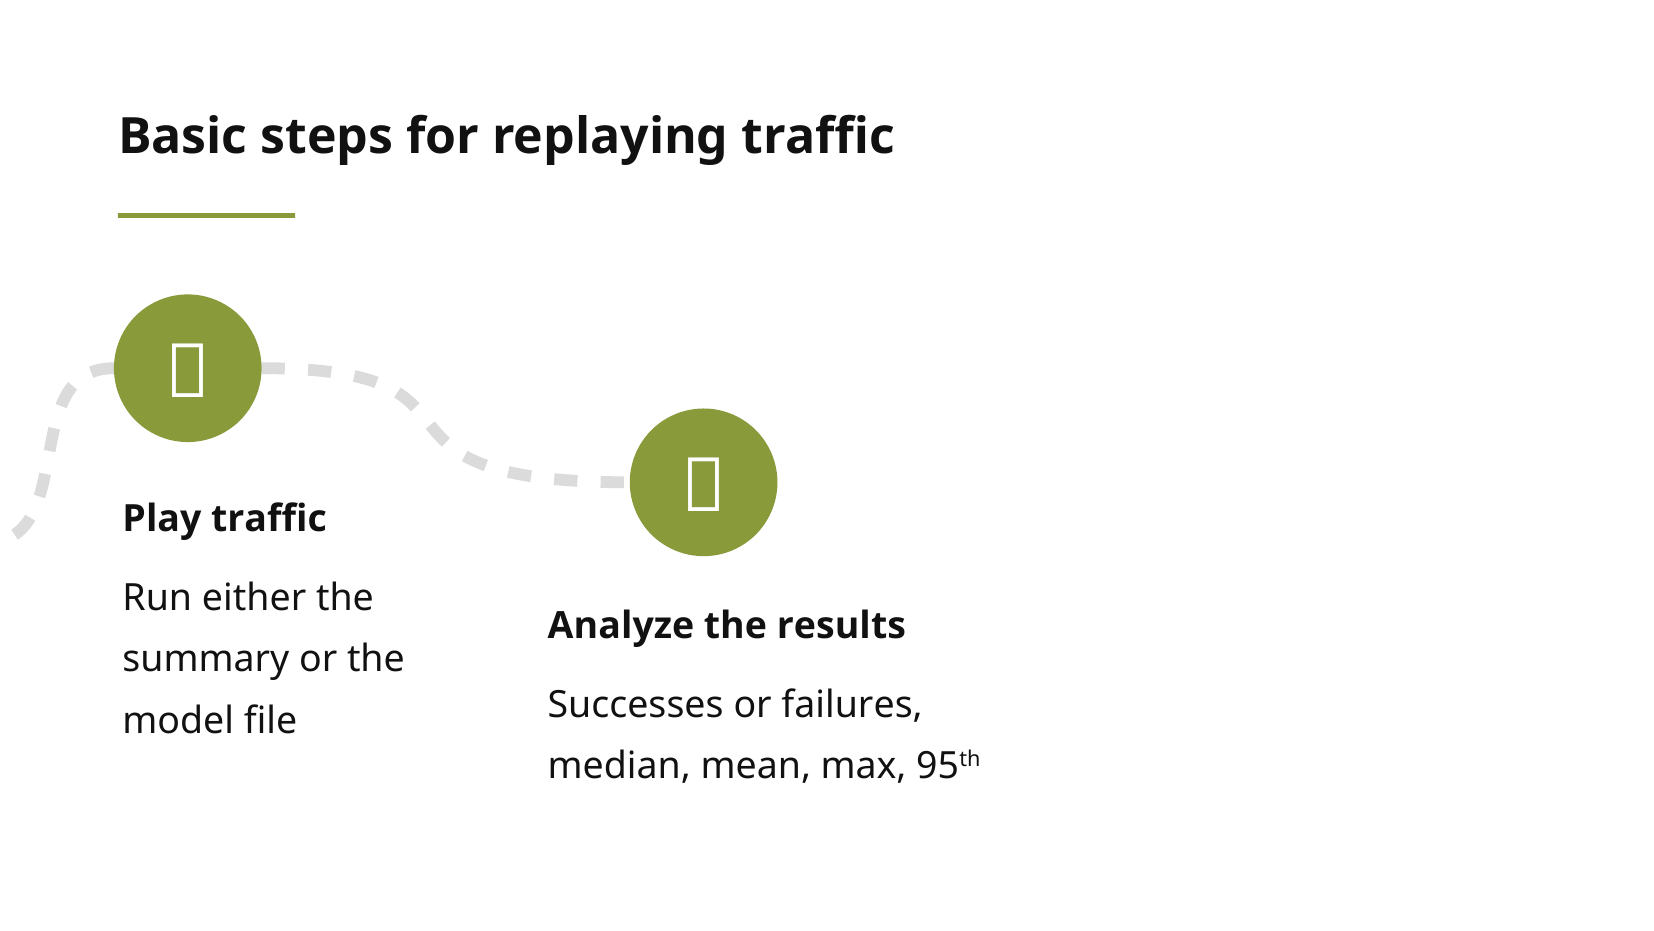

# Basic steps for replaying traffic



Play traffic
Run either the summary or the model file
Analyze the results
Successes or failures,
median, mean, max, 95th